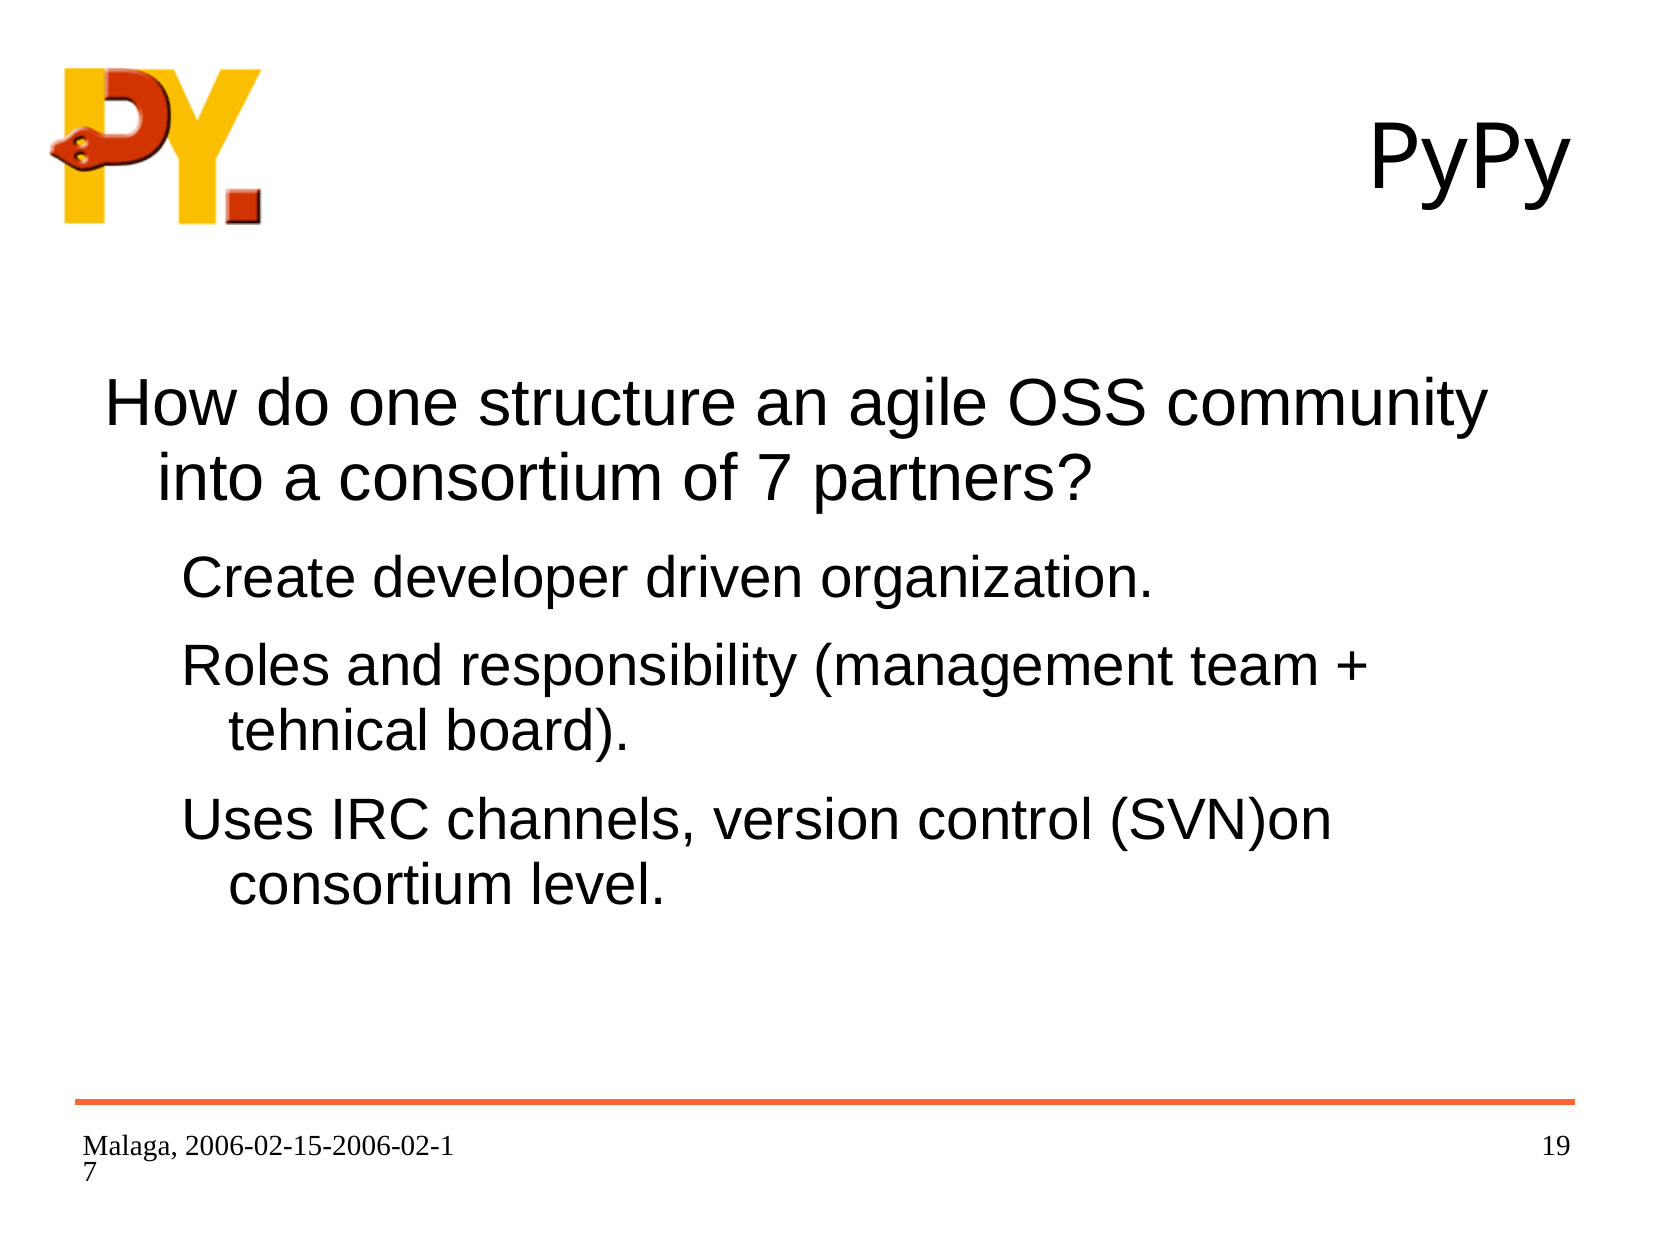

# PyPy
How do one structure an agile OSS community into a consortium of 7 partners?
Create developer driven organization.
Roles and responsibility (management team + tehnical board).
Uses IRC channels, version control (SVN)on consortium level.
Malaga, 2006-02-15-2006-02-17
19